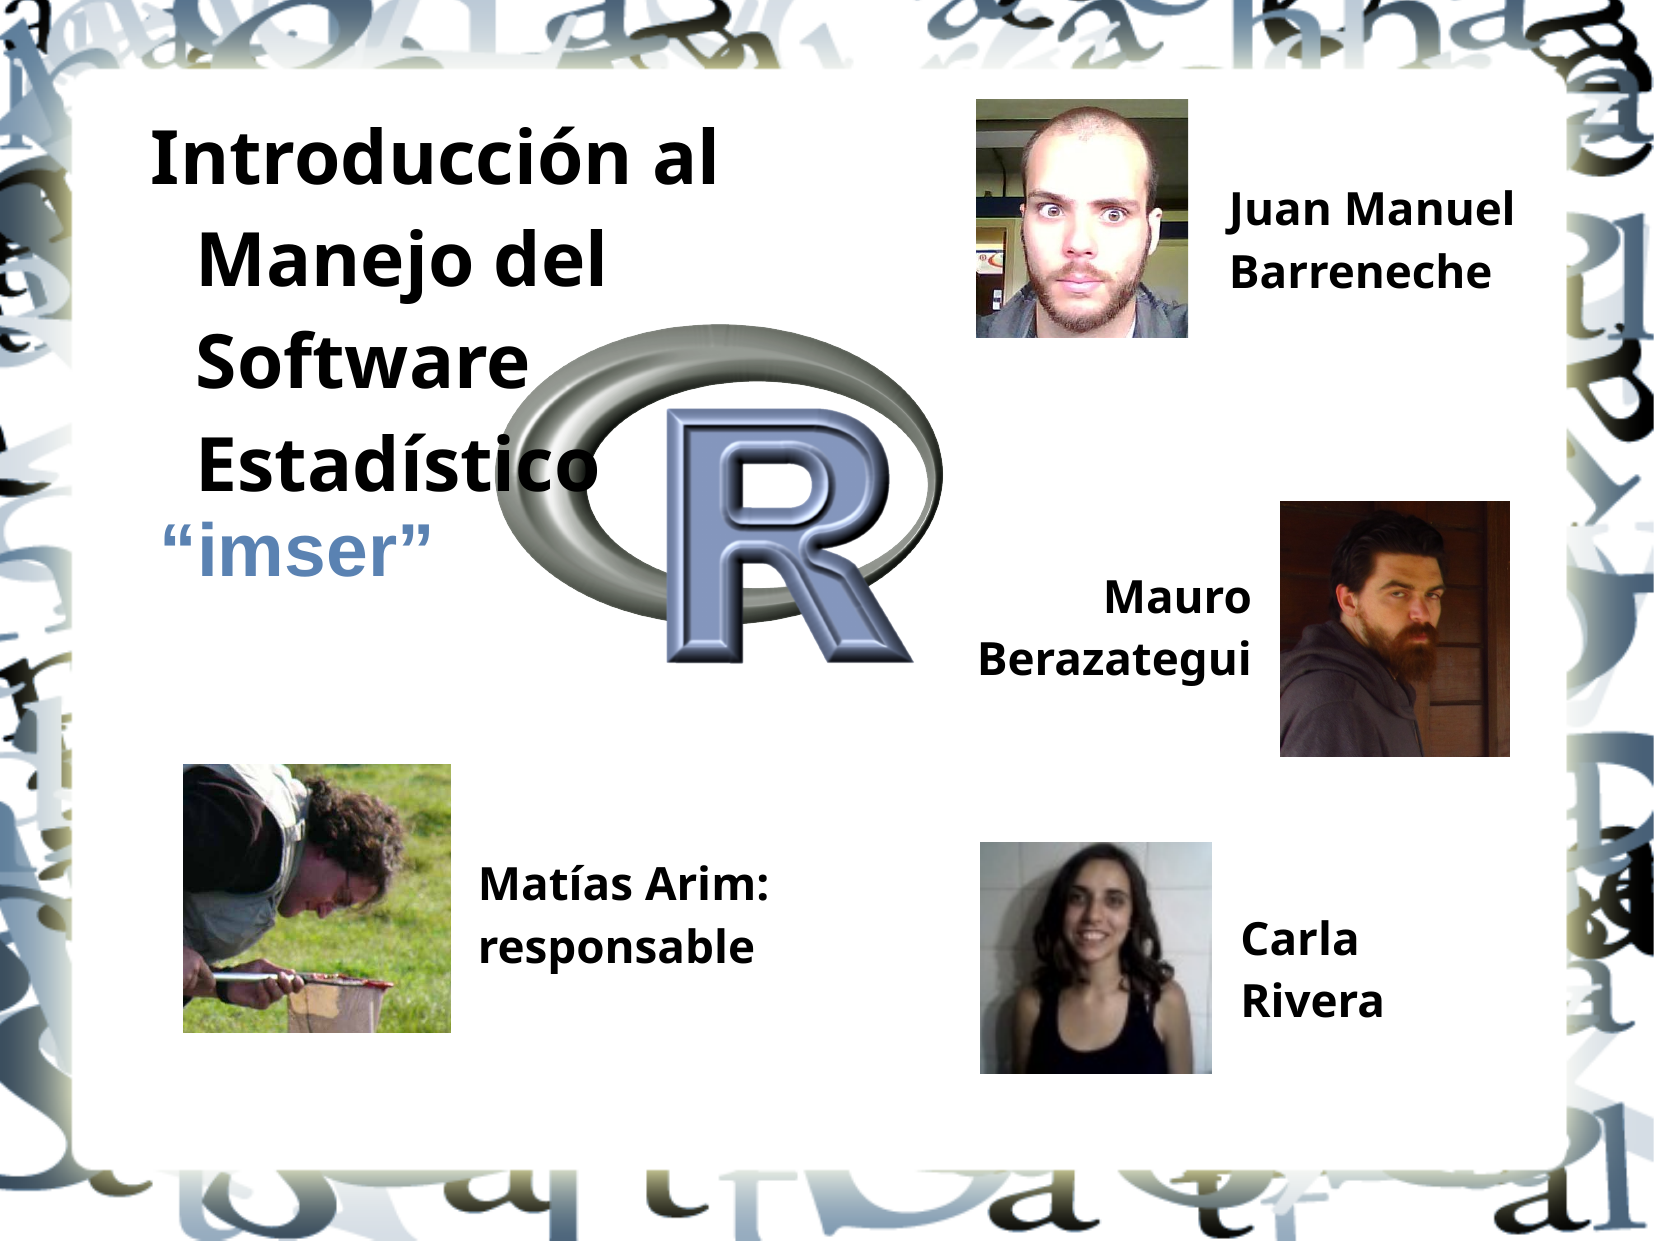

Introducción al Manejo del Software Estadístico
Juan Manuel Barreneche
“imser”
Mauro Berazategui
Matías Arim: responsable
Carla Rivera